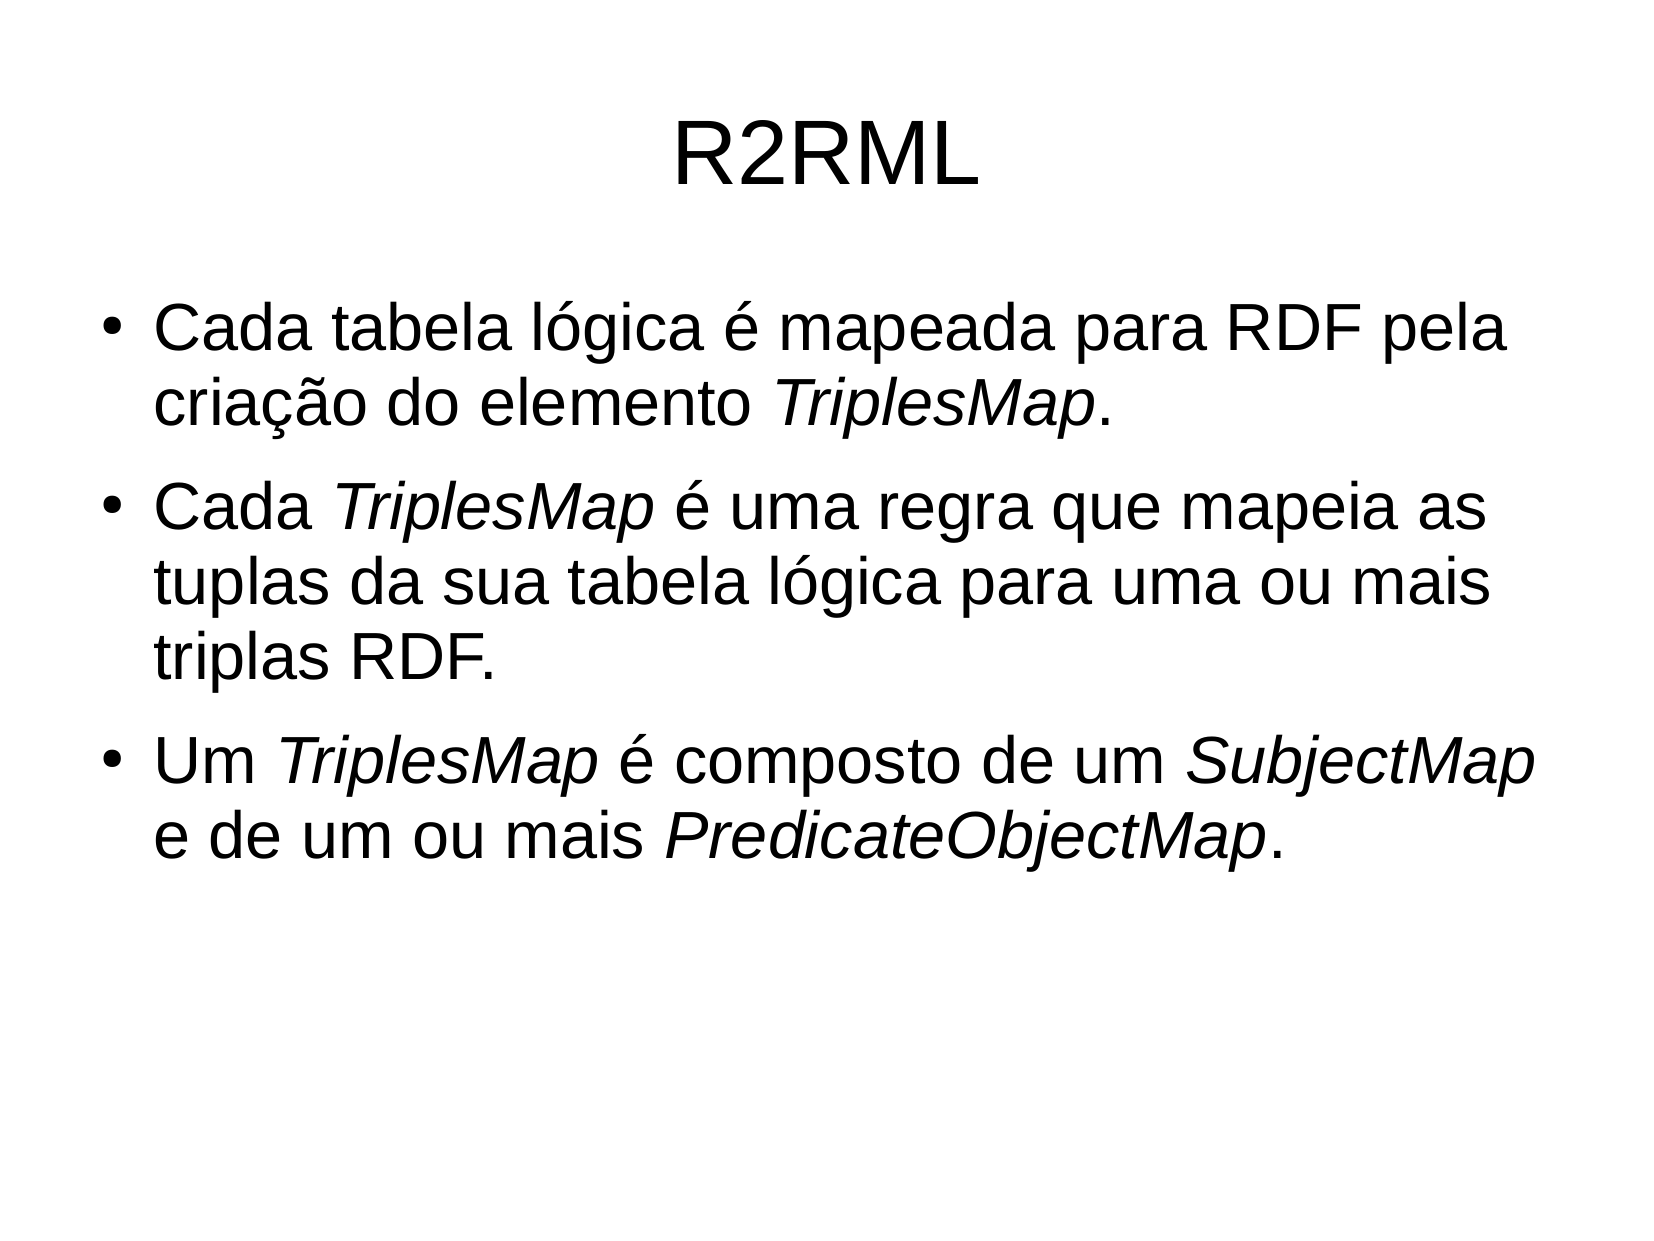

# R2RML
Cada tabela lógica é mapeada para RDF pela criação do elemento TriplesMap.
Cada TriplesMap é uma regra que mapeia as tuplas da sua tabela lógica para uma ou mais triplas RDF.
Um TriplesMap é composto de um SubjectMap e de um ou mais PredicateObjectMap.